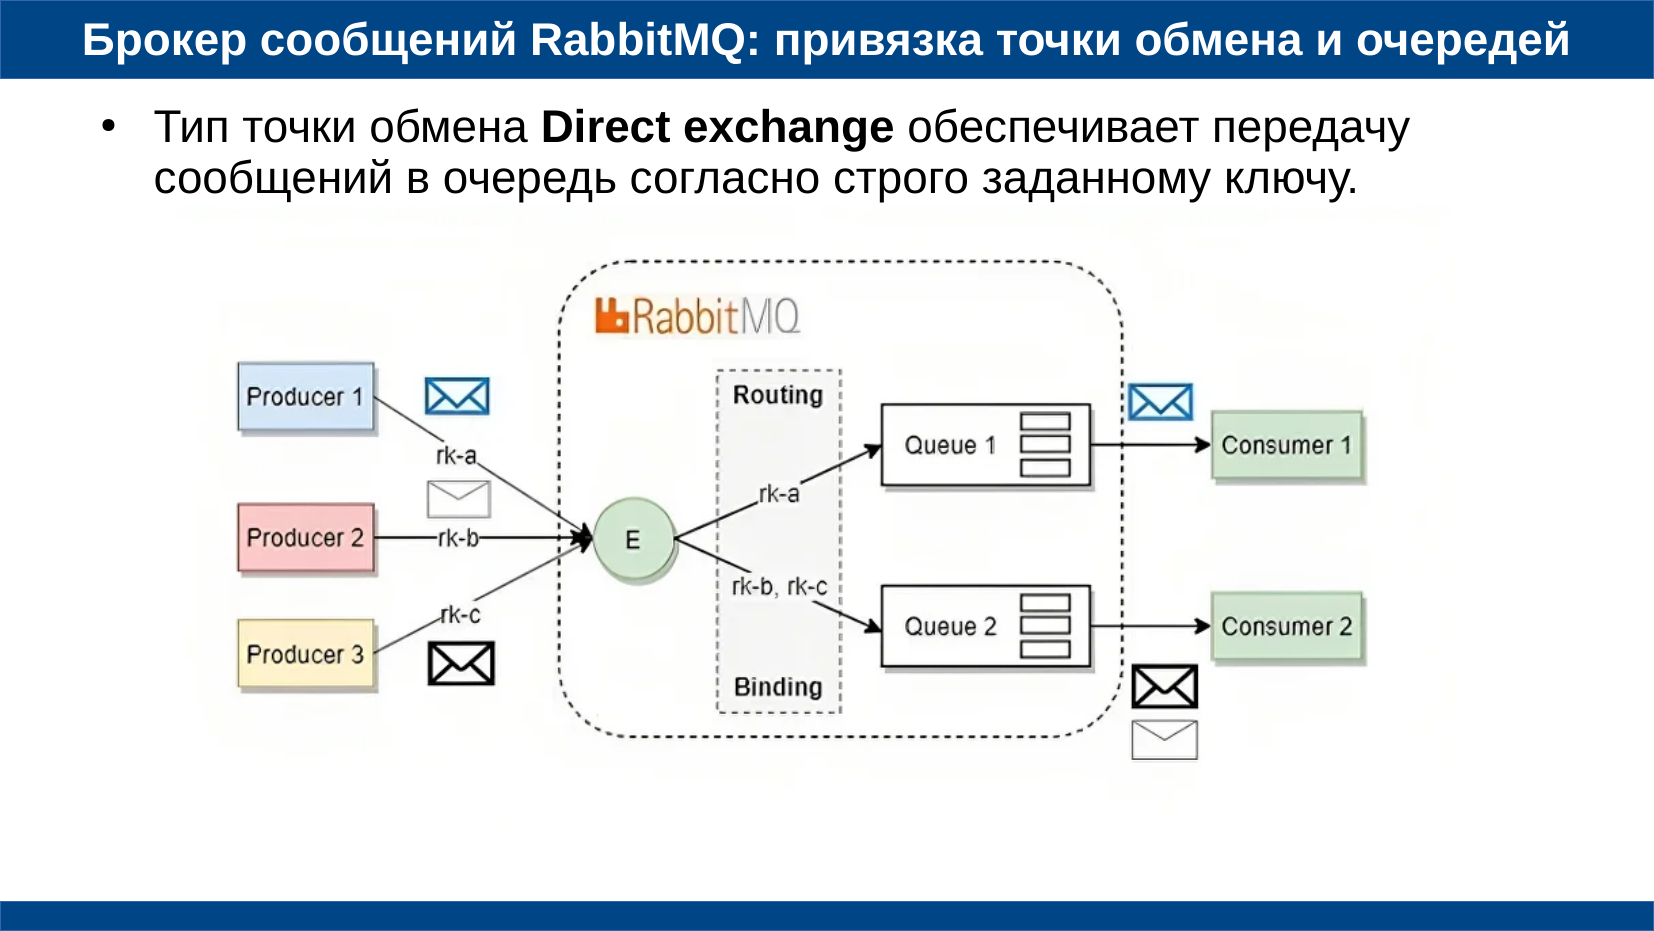

# Брокер сообщений RabbitMQ: привязка точки обмена и очередей
Тип точки обмена Direct exchange обеспечивает передачу сообщений в очередь согласно строго заданному ключу. маршрутизации.